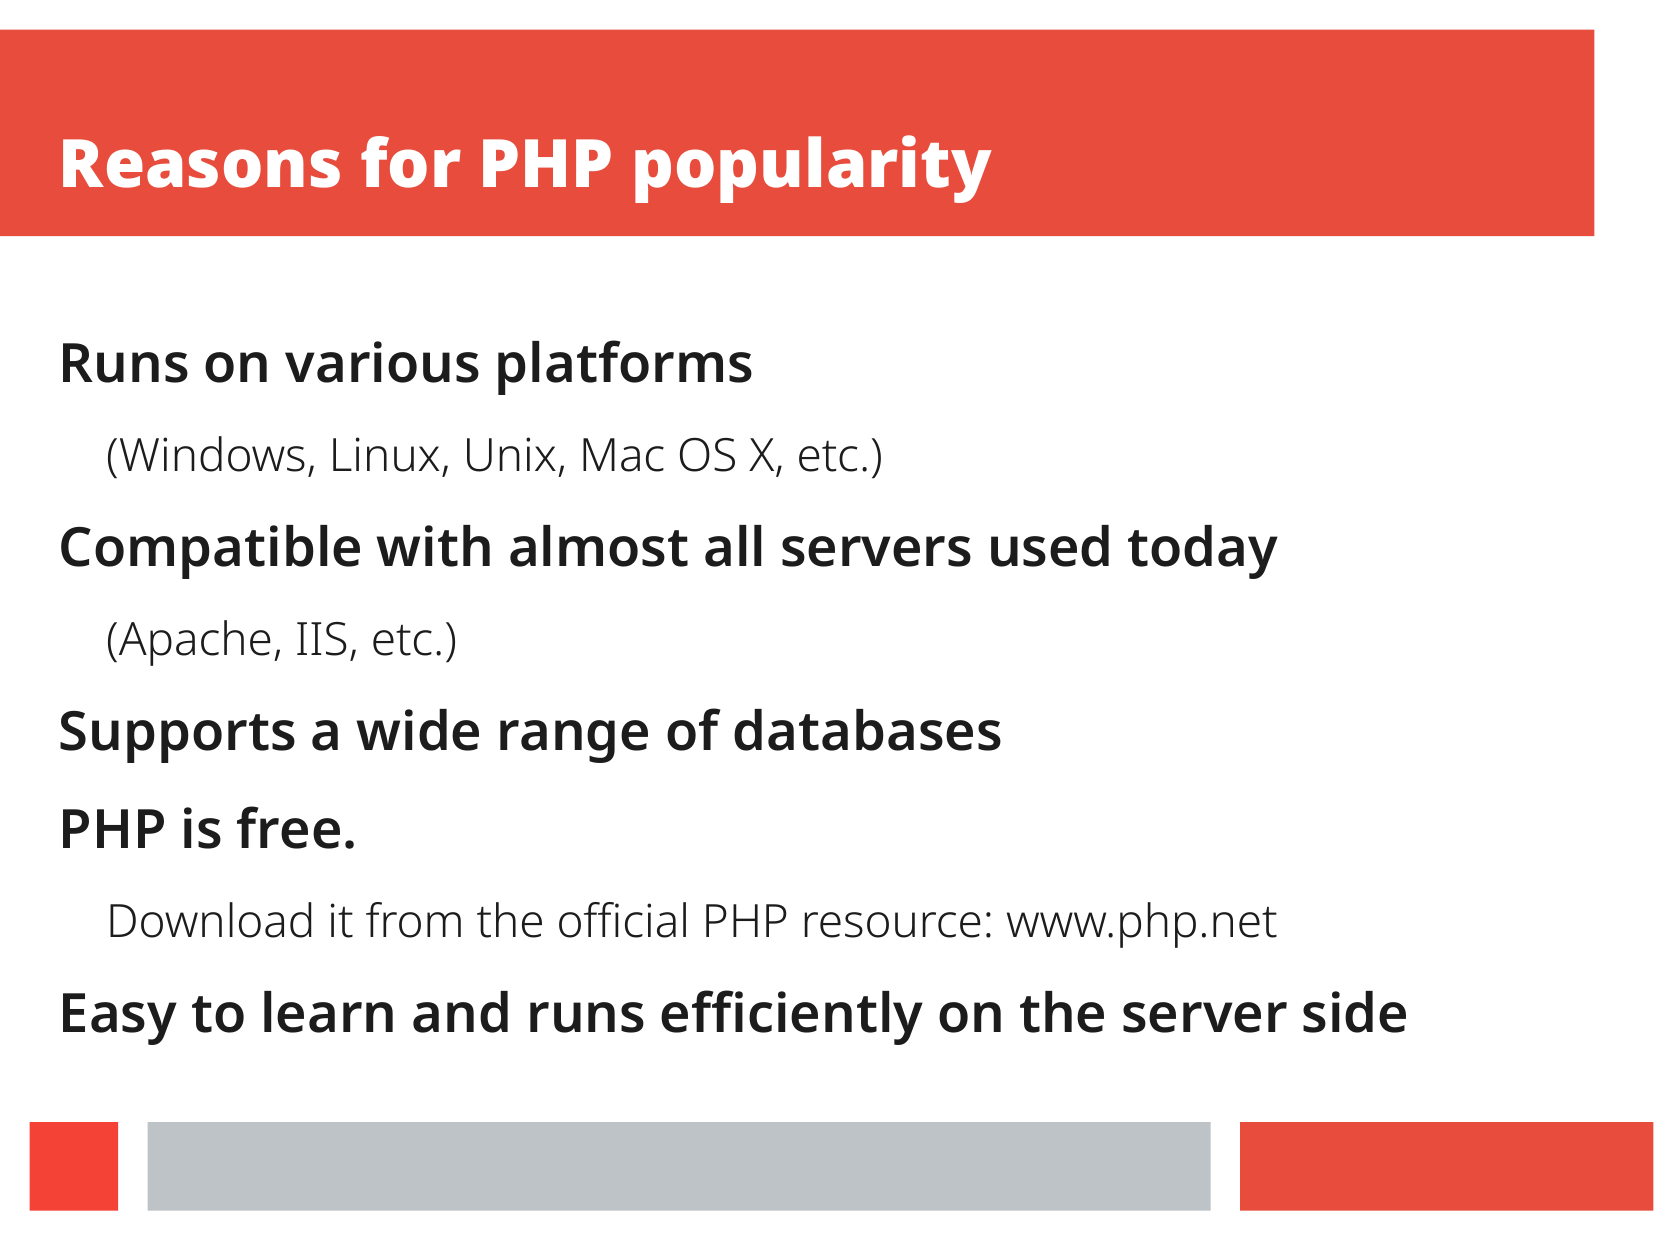

# Reasons for PHP popularity
Runs on various platforms
(Windows, Linux, Unix, Mac OS X, etc.)
Compatible with almost all servers used today
(Apache, IIS, etc.)
Supports a wide range of databases
PHP is free.
Download it from the official PHP resource: www.php.net
Easy to learn and runs efficiently on the server side